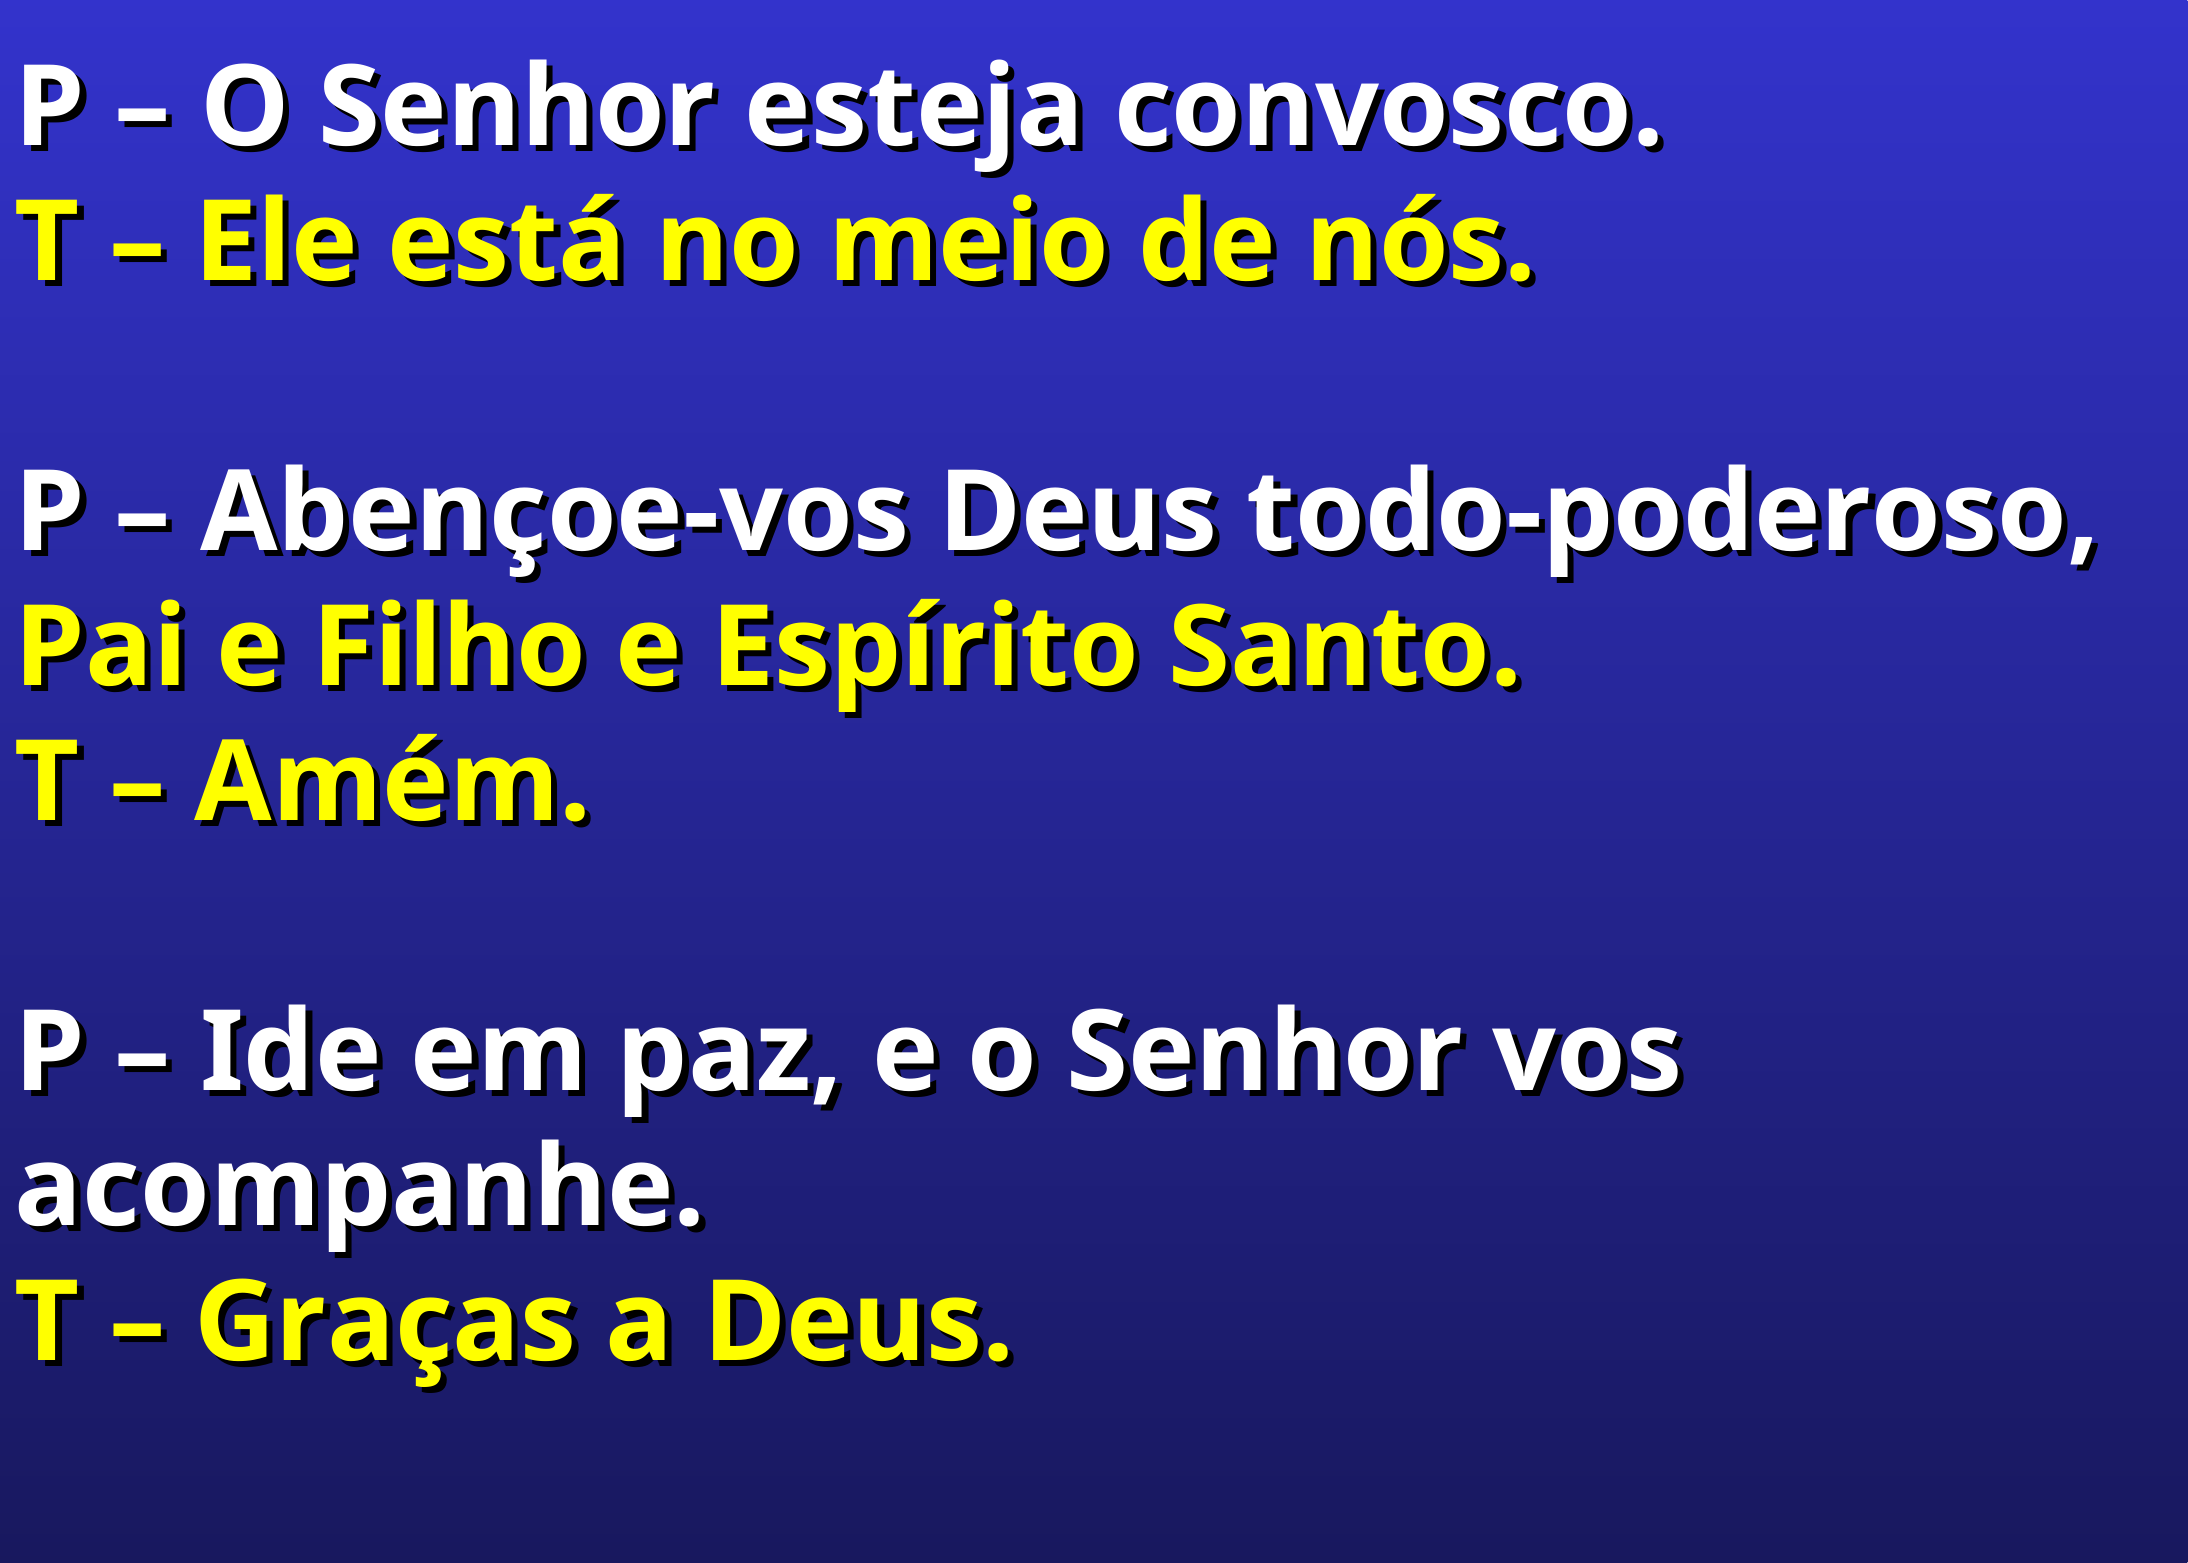

P – O Senhor esteja convosco.
T – Ele está no meio de nós.
P – Abençoe-vos Deus todo-poderoso,
Pai e Filho e Espírito Santo.
T – Amém.
P – Ide em paz, e o Senhor vos acompanhe.
T – Graças a Deus.